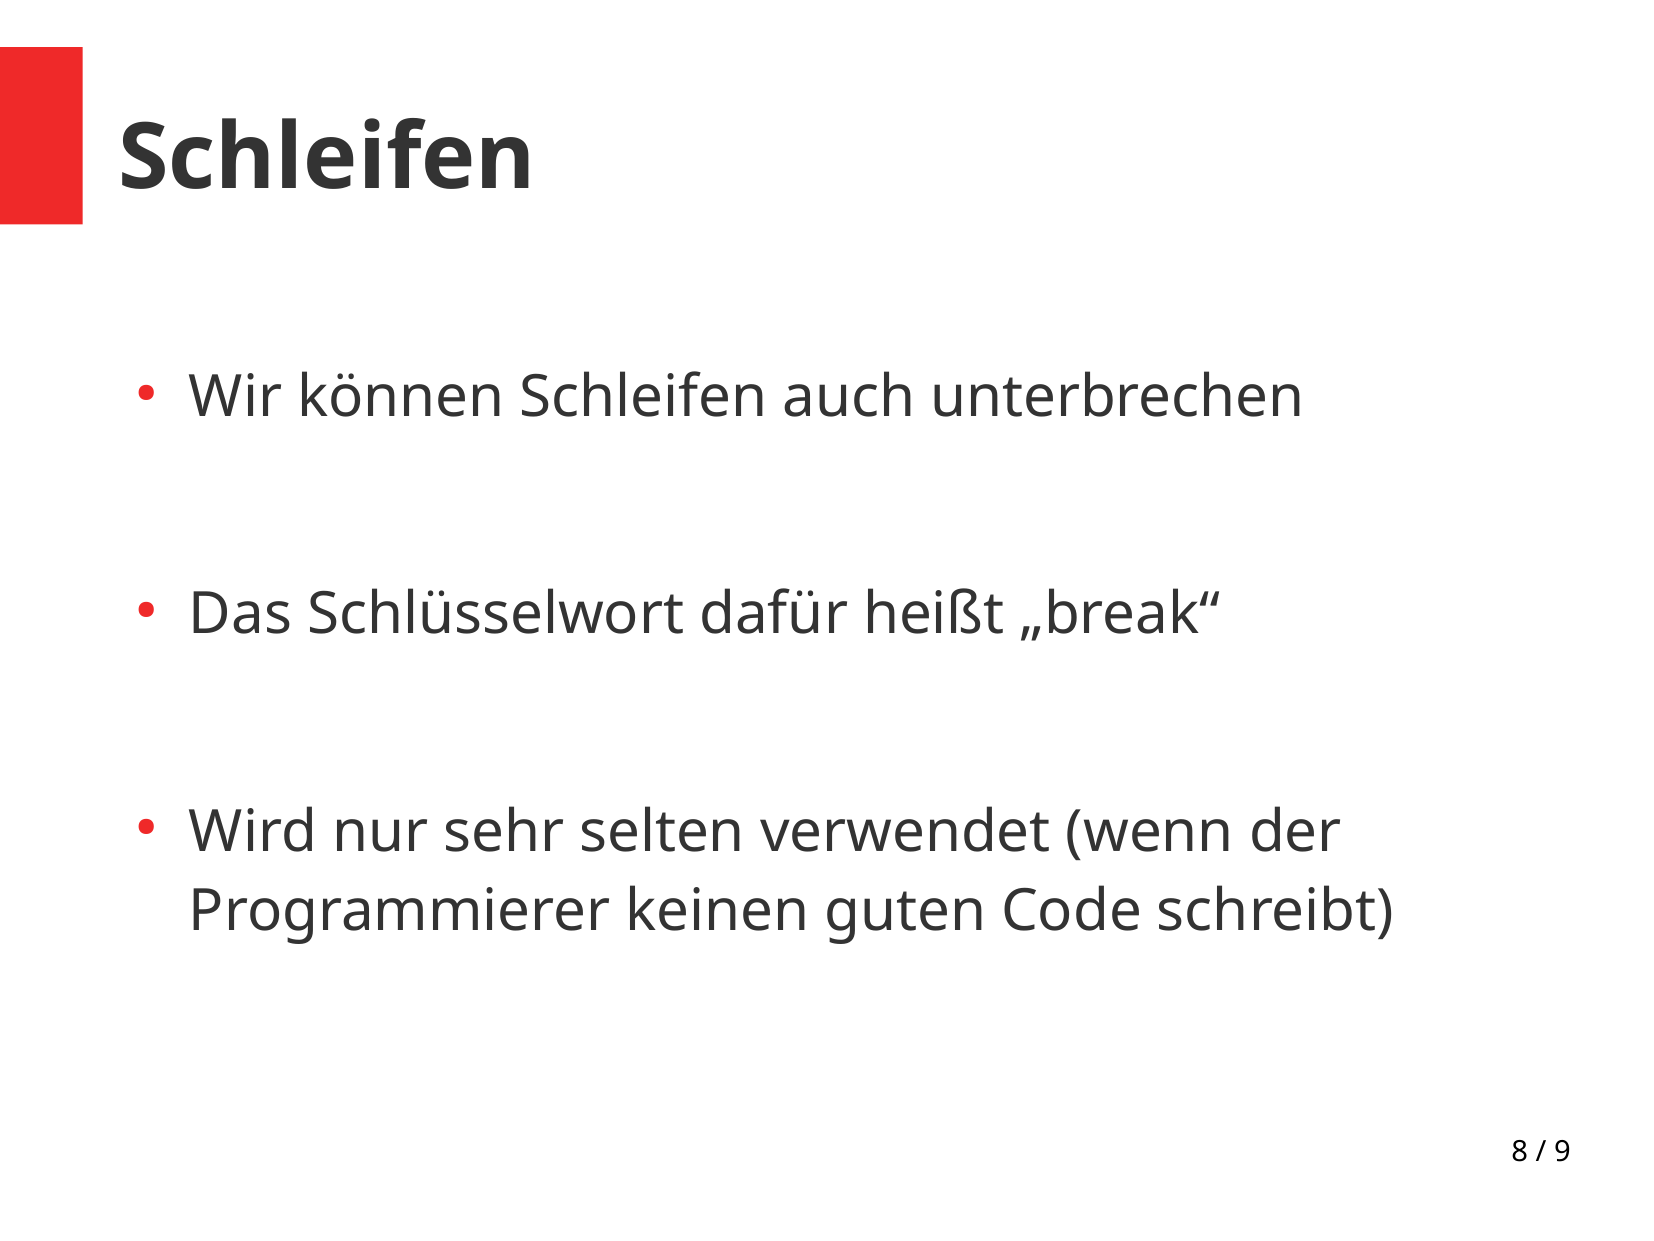

# Schleifen
Wir können Schleifen auch unterbrechen
Das Schlüsselwort dafür heißt „break“
Wird nur sehr selten verwendet (wenn der Programmierer keinen guten Code schreibt)
8